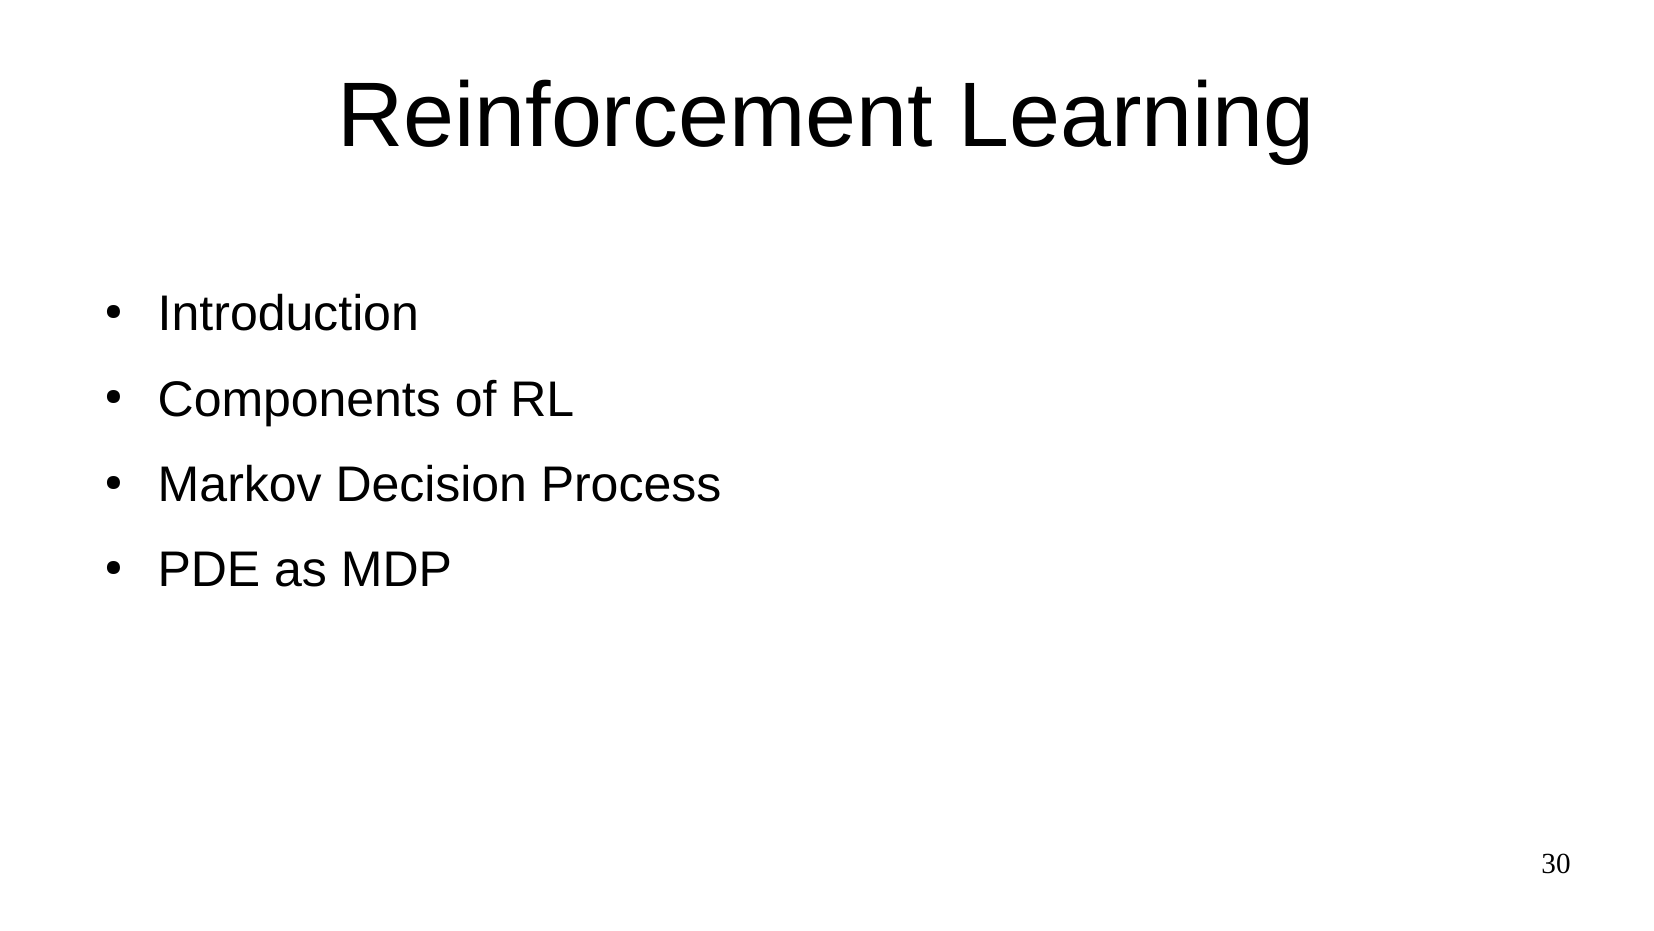

# Reinforcement Learning
Introduction
Components of RL
Markov Decision Process
PDE as MDP
30